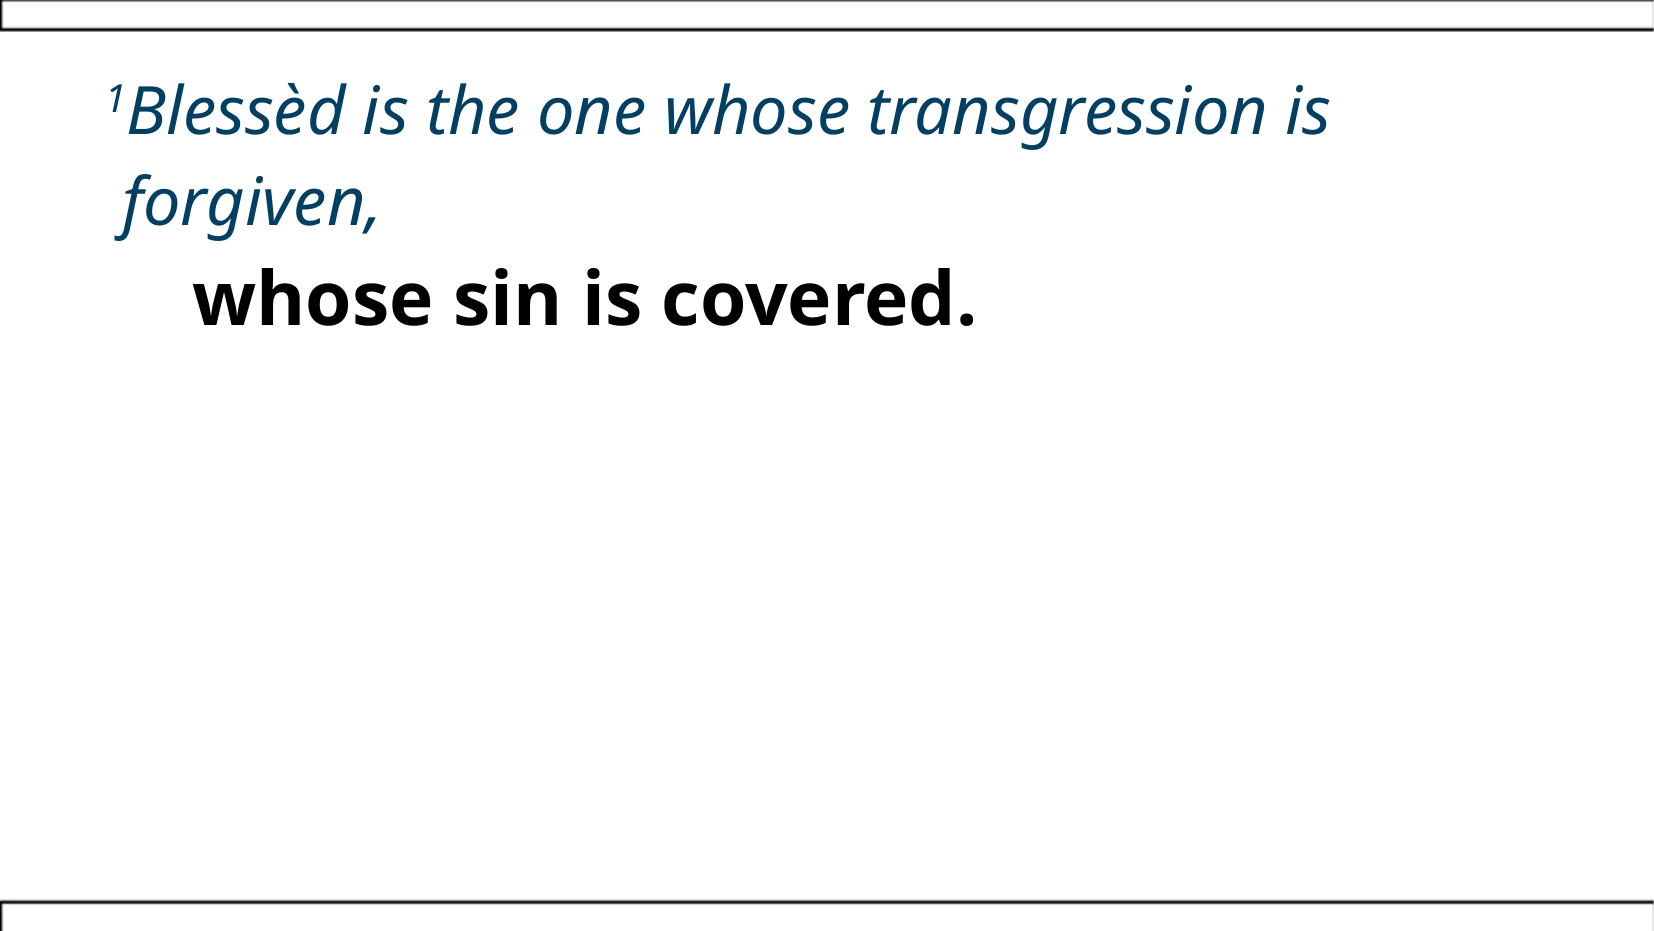

1Blessèd is the one whose transgression is
 forgiven,
 whose sin is covered.